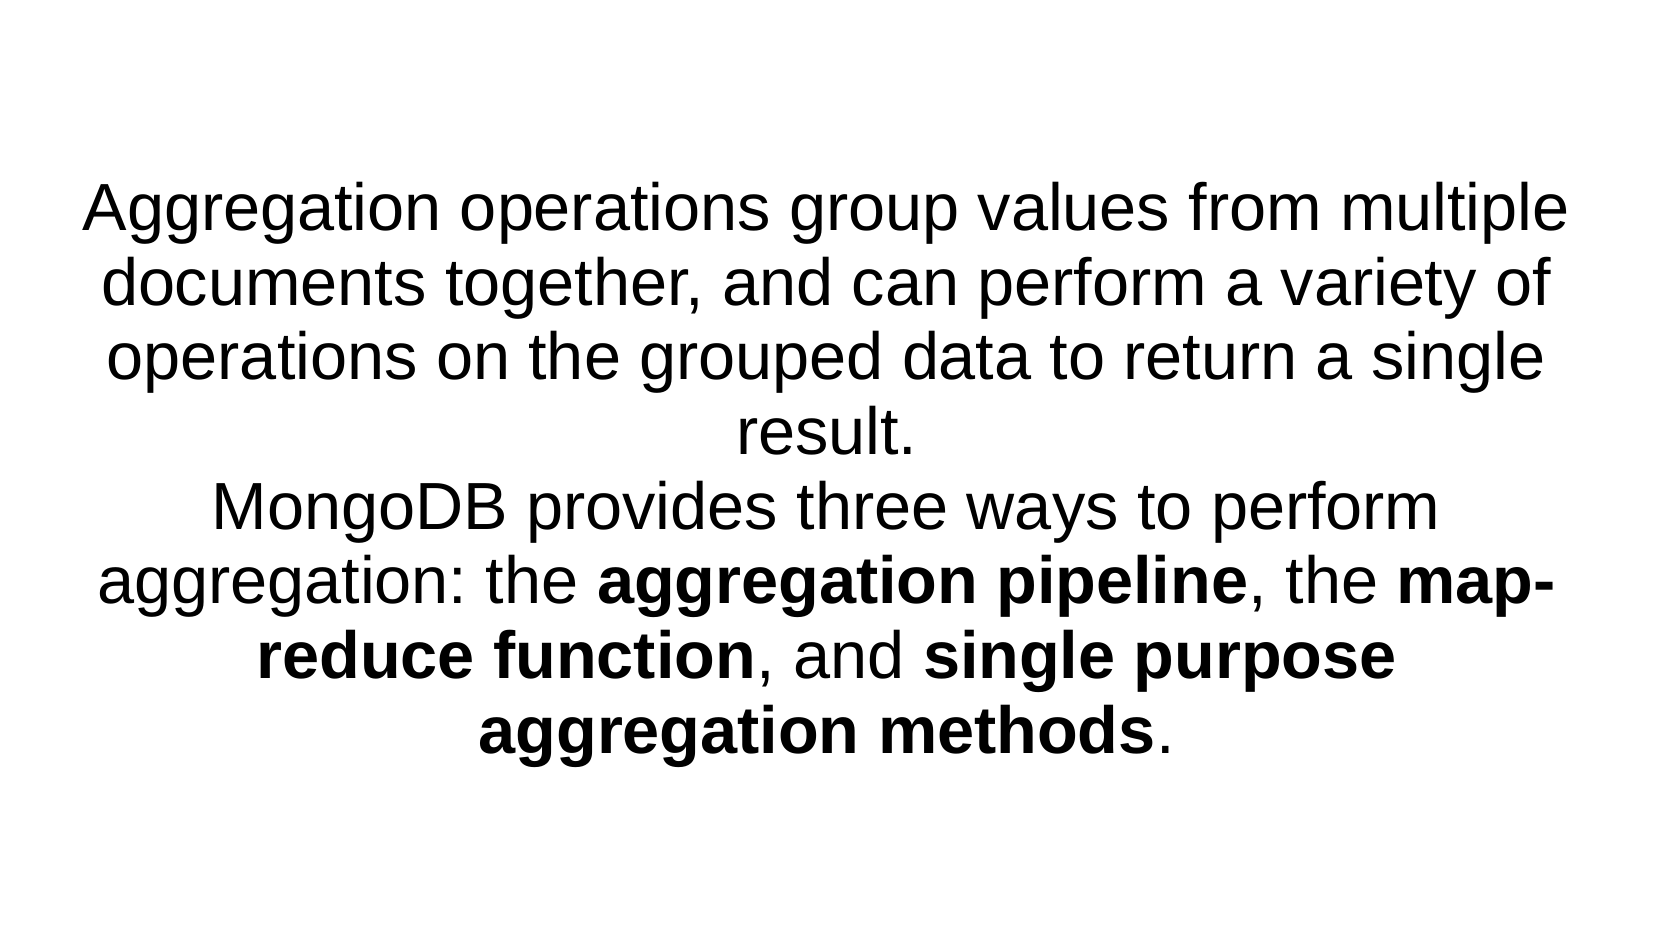

# Aggregation operations group values from multiple documents together, and can perform a variety of operations on the grouped data to return a single result.
MongoDB provides three ways to perform aggregation: the aggregation pipeline, the map-reduce function, and single purpose aggregation methods.